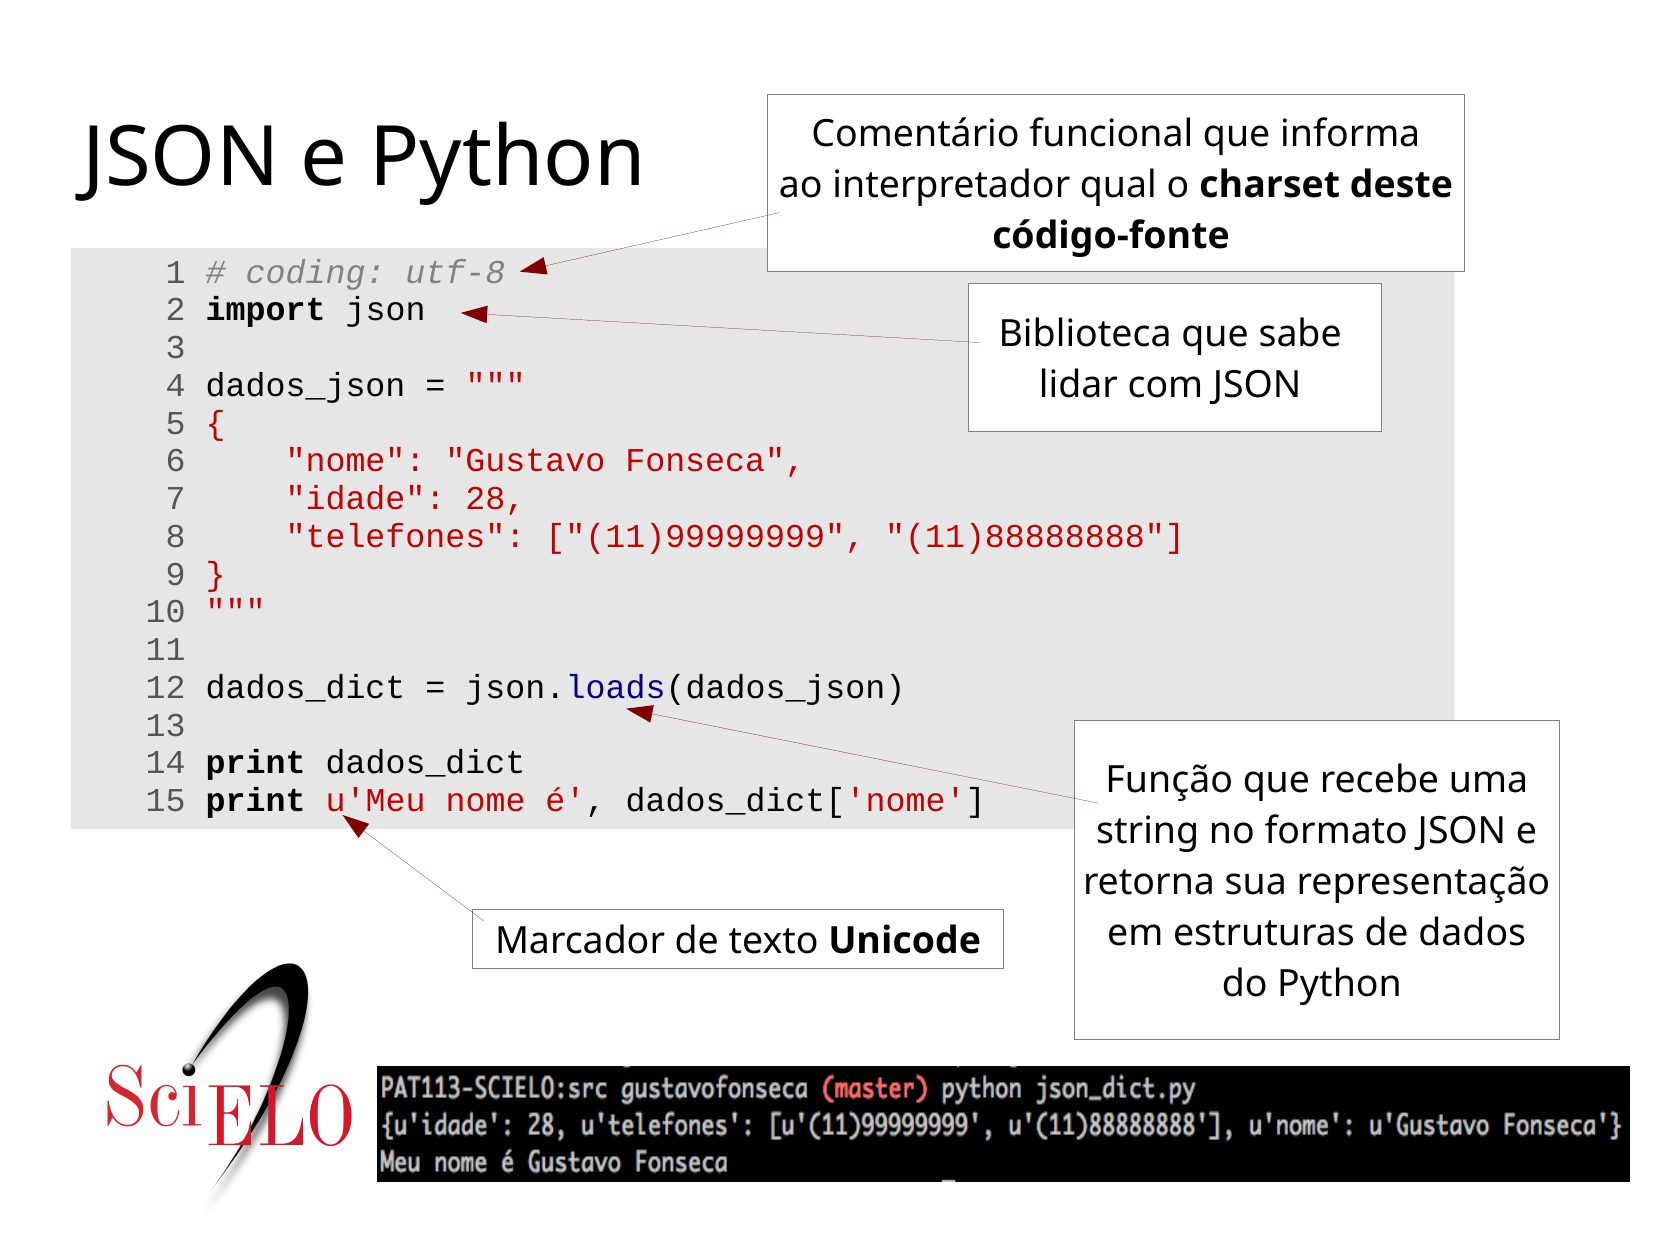

# JSON e Python
Comentário funcional que informa
ao interpretador qual o charset deste
código-fonte
 1 # coding: utf-8
 2 import json
 3
 4 dados_json = """
 5 {
 6 "nome": "Gustavo Fonseca",
 7 "idade": 28,
 8 "telefones": ["(11)99999999", "(11)88888888"]
 9 }
 10 """
 11
 12 dados_dict = json.loads(dados_json)
 13
 14 print dados_dict
 15 print u'Meu nome é', dados_dict['nome']
Biblioteca que sabe
lidar com JSON
Função que recebe uma
string no formato JSON e
retorna sua representação
em estruturas de dados
do Python
Marcador de texto Unicode